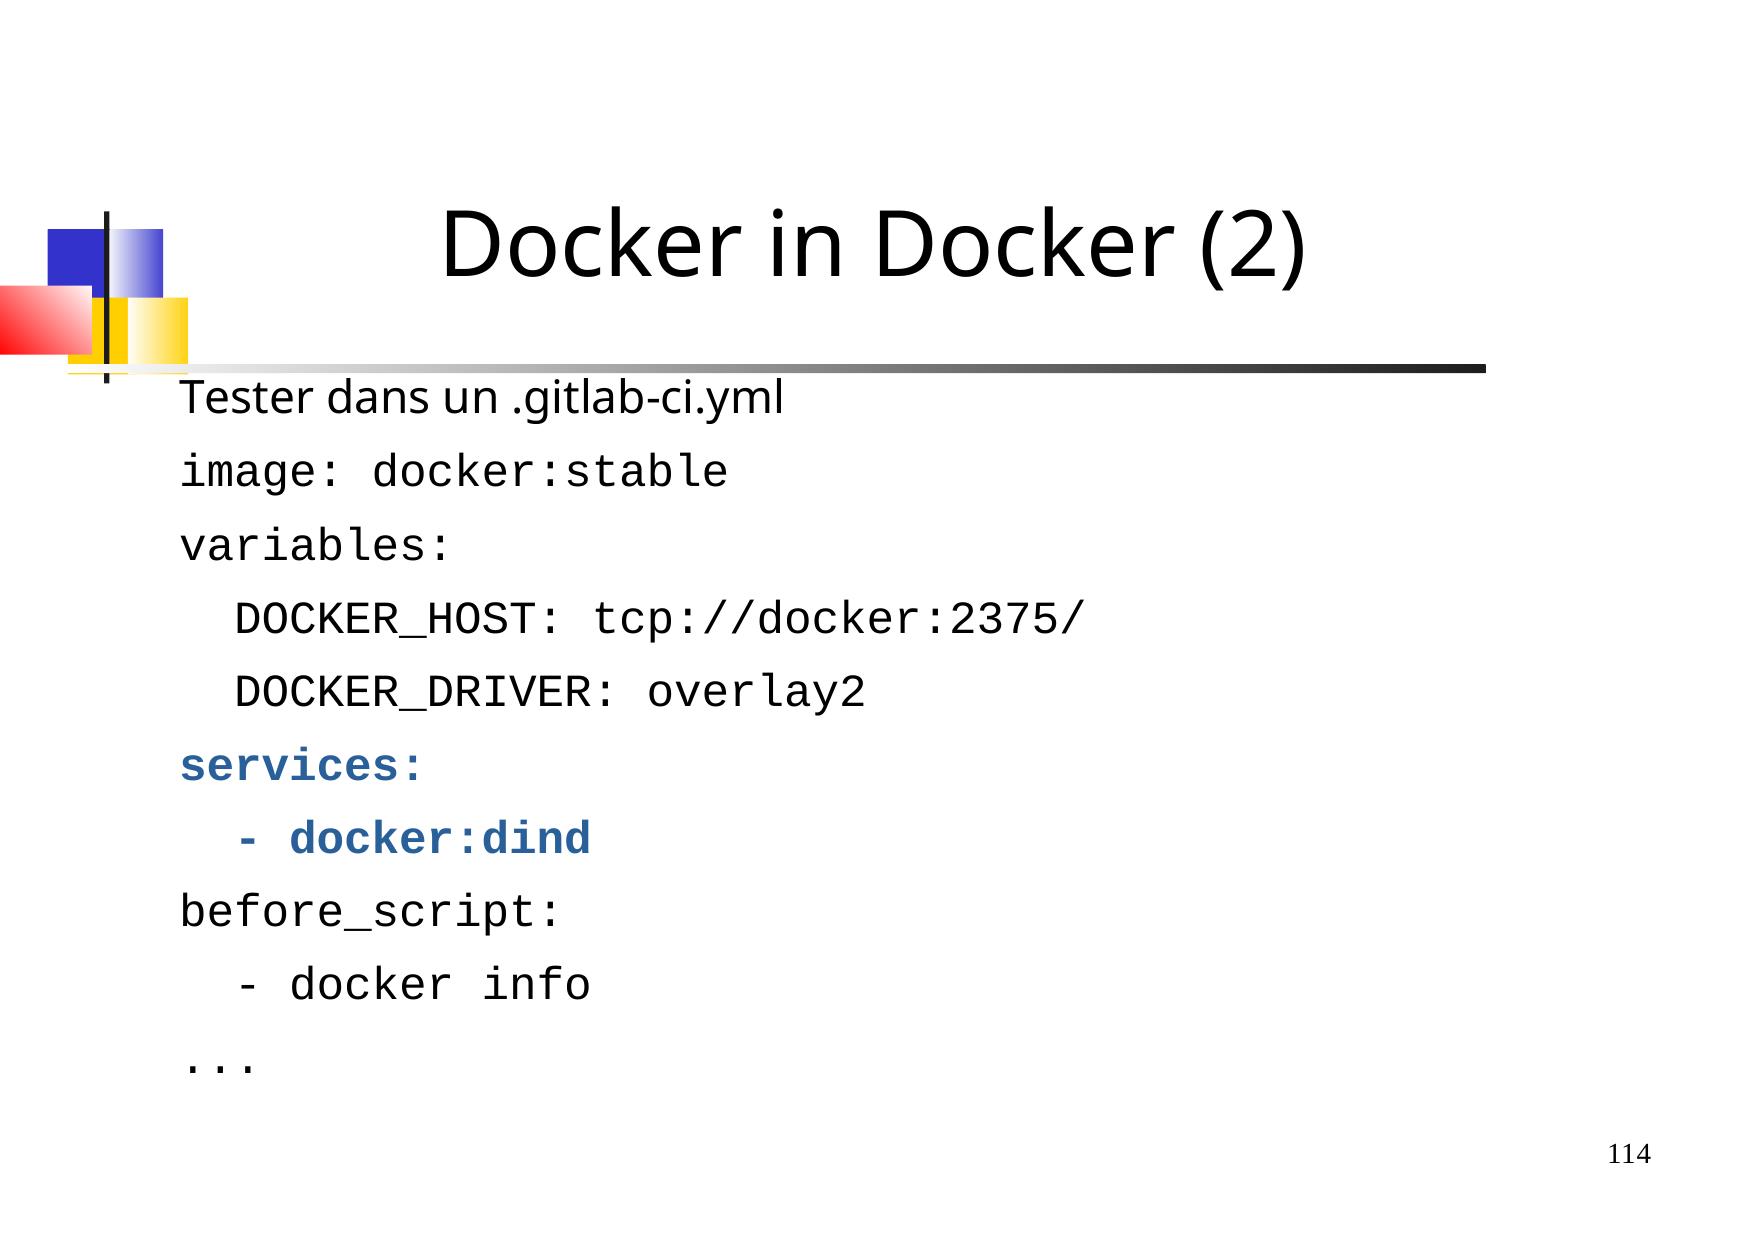

# Docker in Docker (2)
Tester dans un .gitlab-ci.yml
image: docker:stable
variables:
 DOCKER_HOST: tcp://docker:2375/
 DOCKER_DRIVER: overlay2
services:
 - docker:dind
before_script:
 - docker info
...